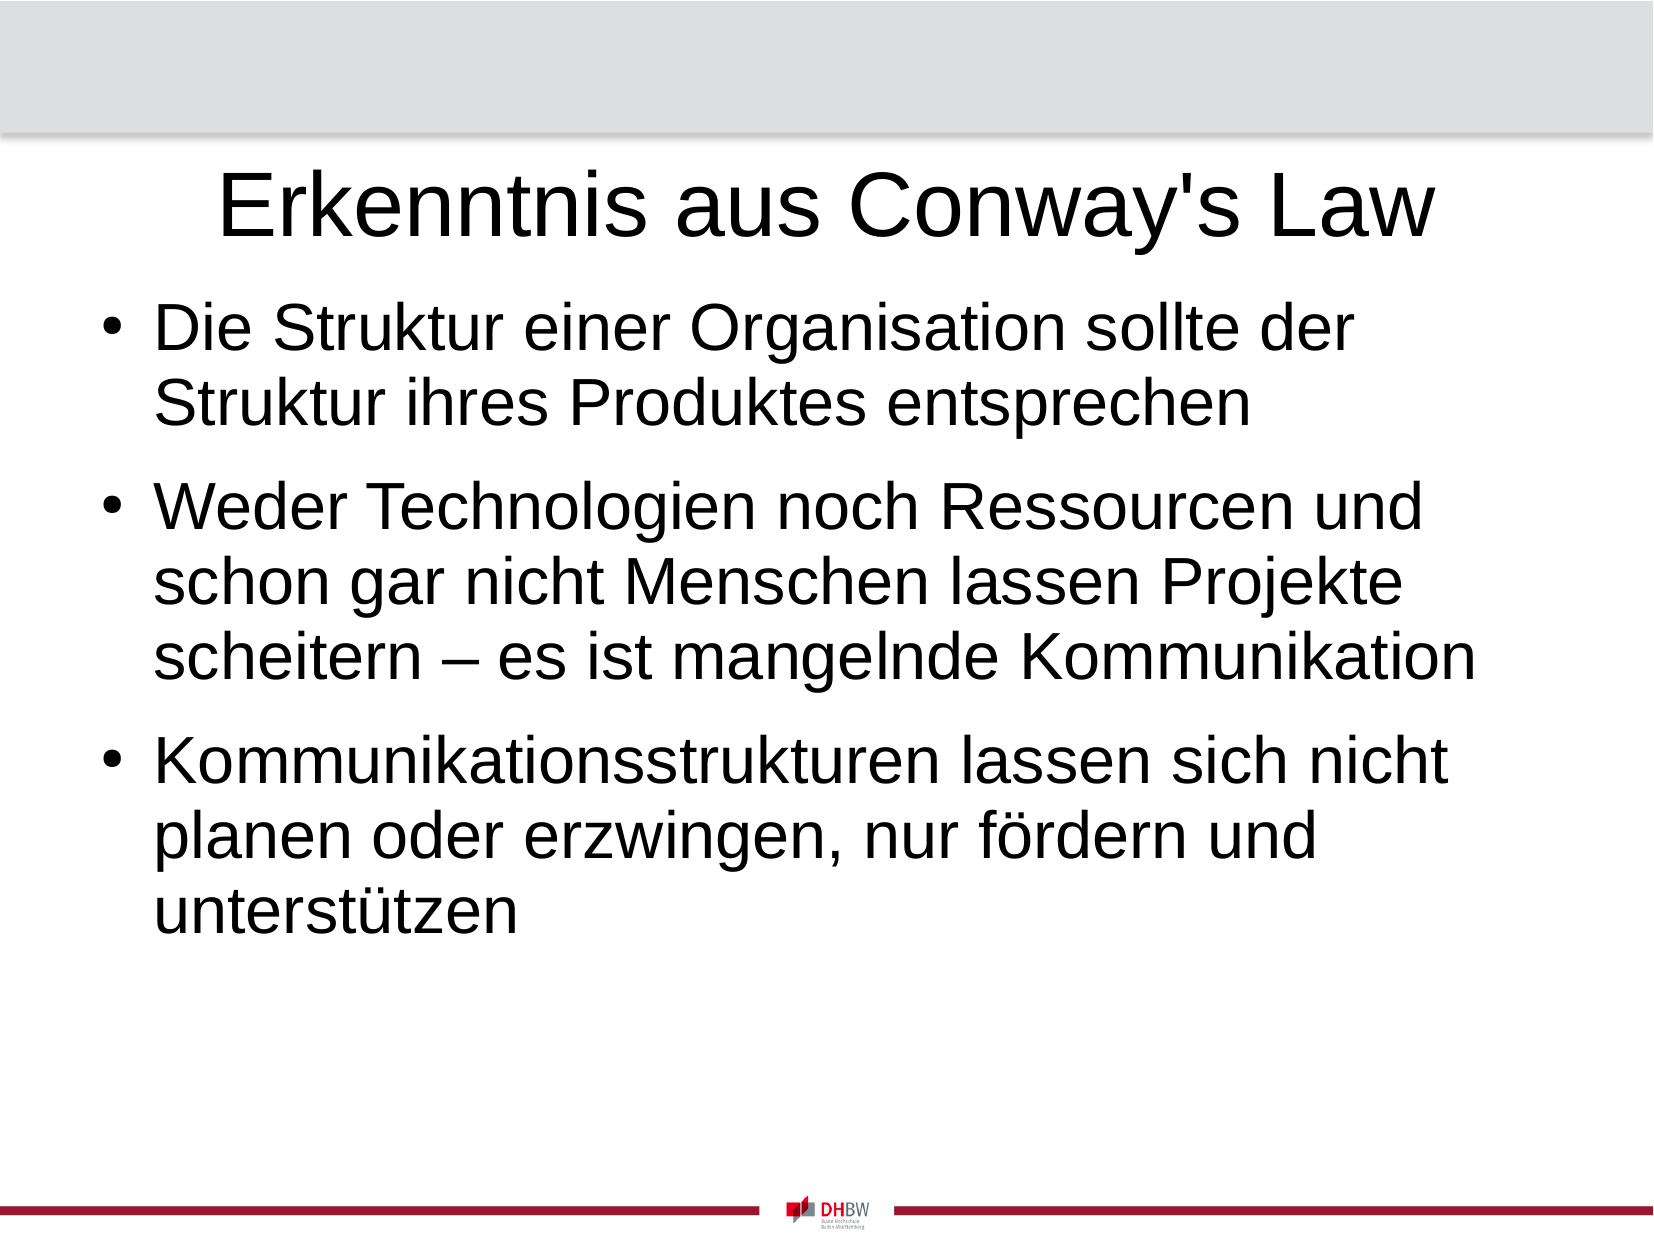

# Erkenntnis aus Conway's Law
Die Struktur einer Organisation sollte der Struktur ihres Produktes entsprechen
Weder Technologien noch Ressourcen und schon gar nicht Menschen lassen Projekte scheitern – es ist mangelnde Kommunikation
Kommunikationsstrukturen lassen sich nicht planen oder erzwingen, nur fördern und unterstützen